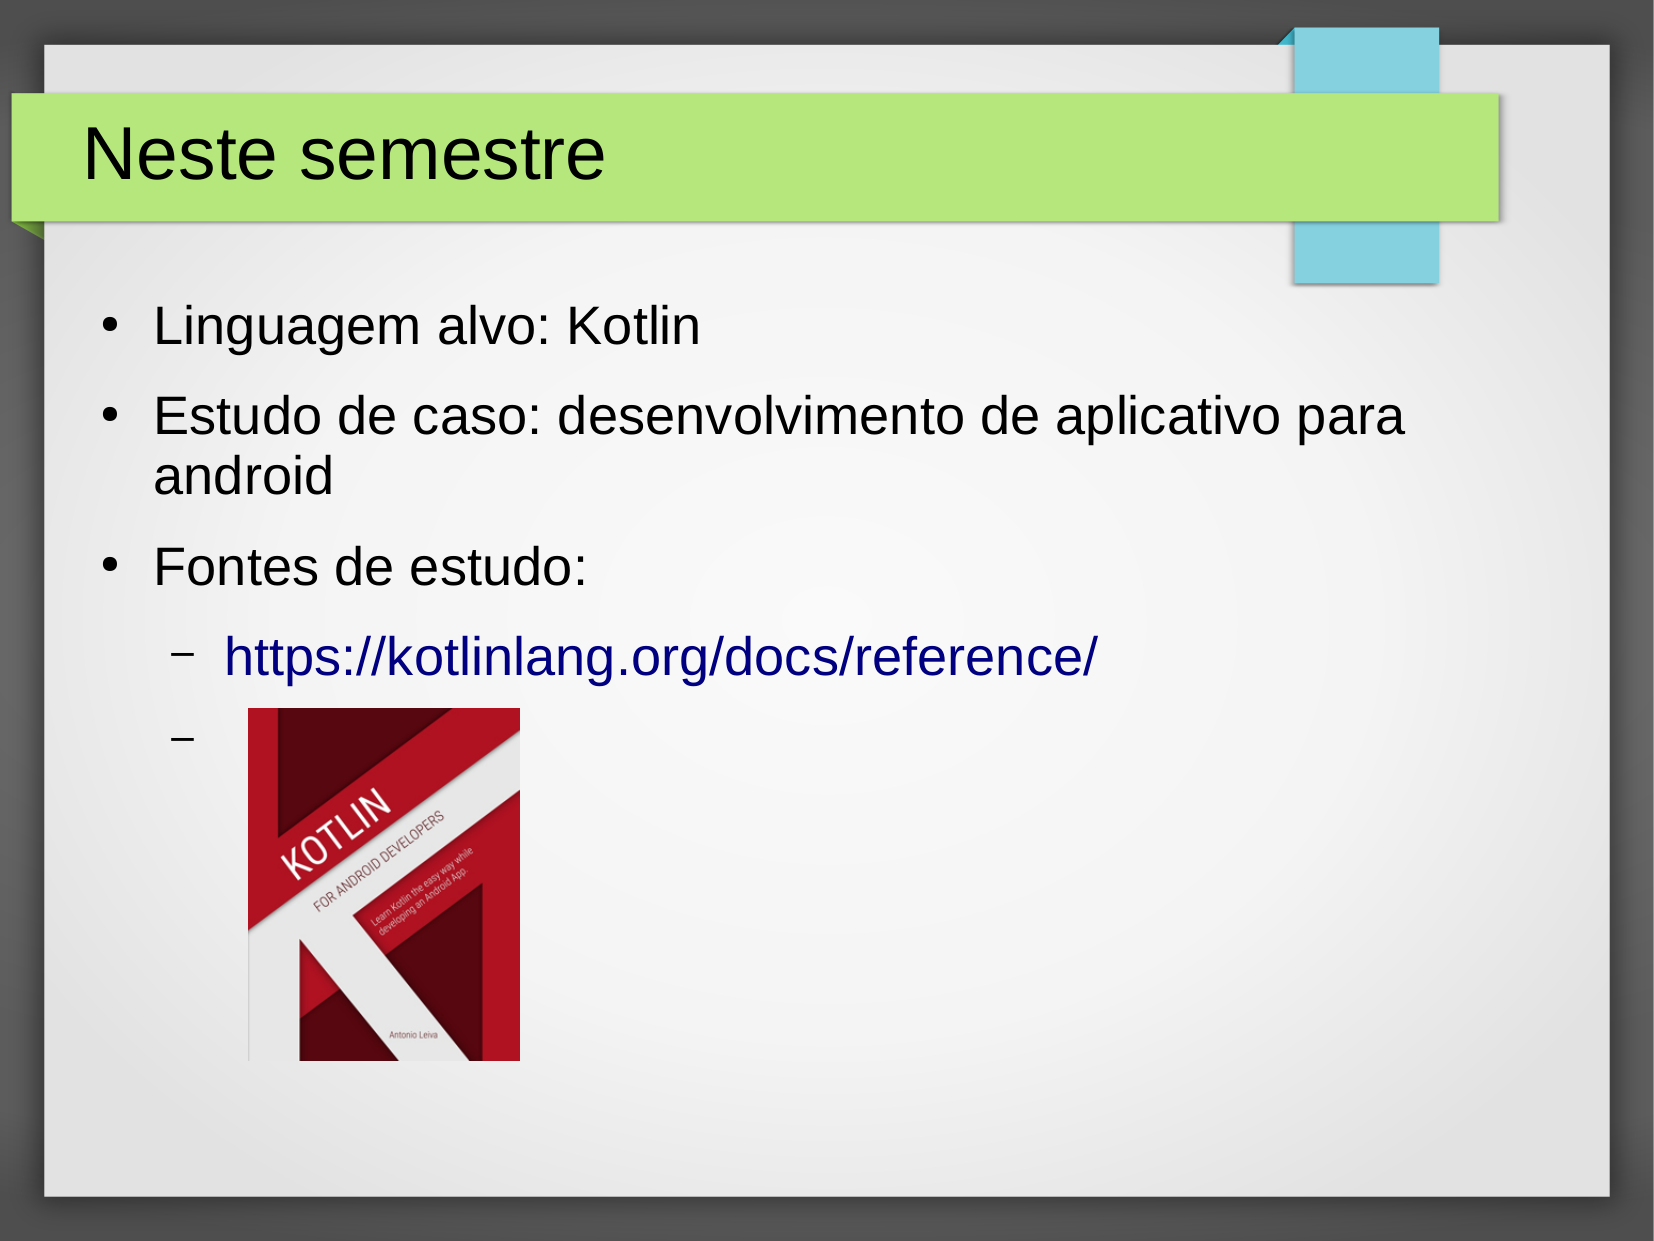

# Neste semestre
Linguagem alvo: Kotlin
Estudo de caso: desenvolvimento de aplicativo para android
Fontes de estudo:
https://kotlinlang.org/docs/reference/